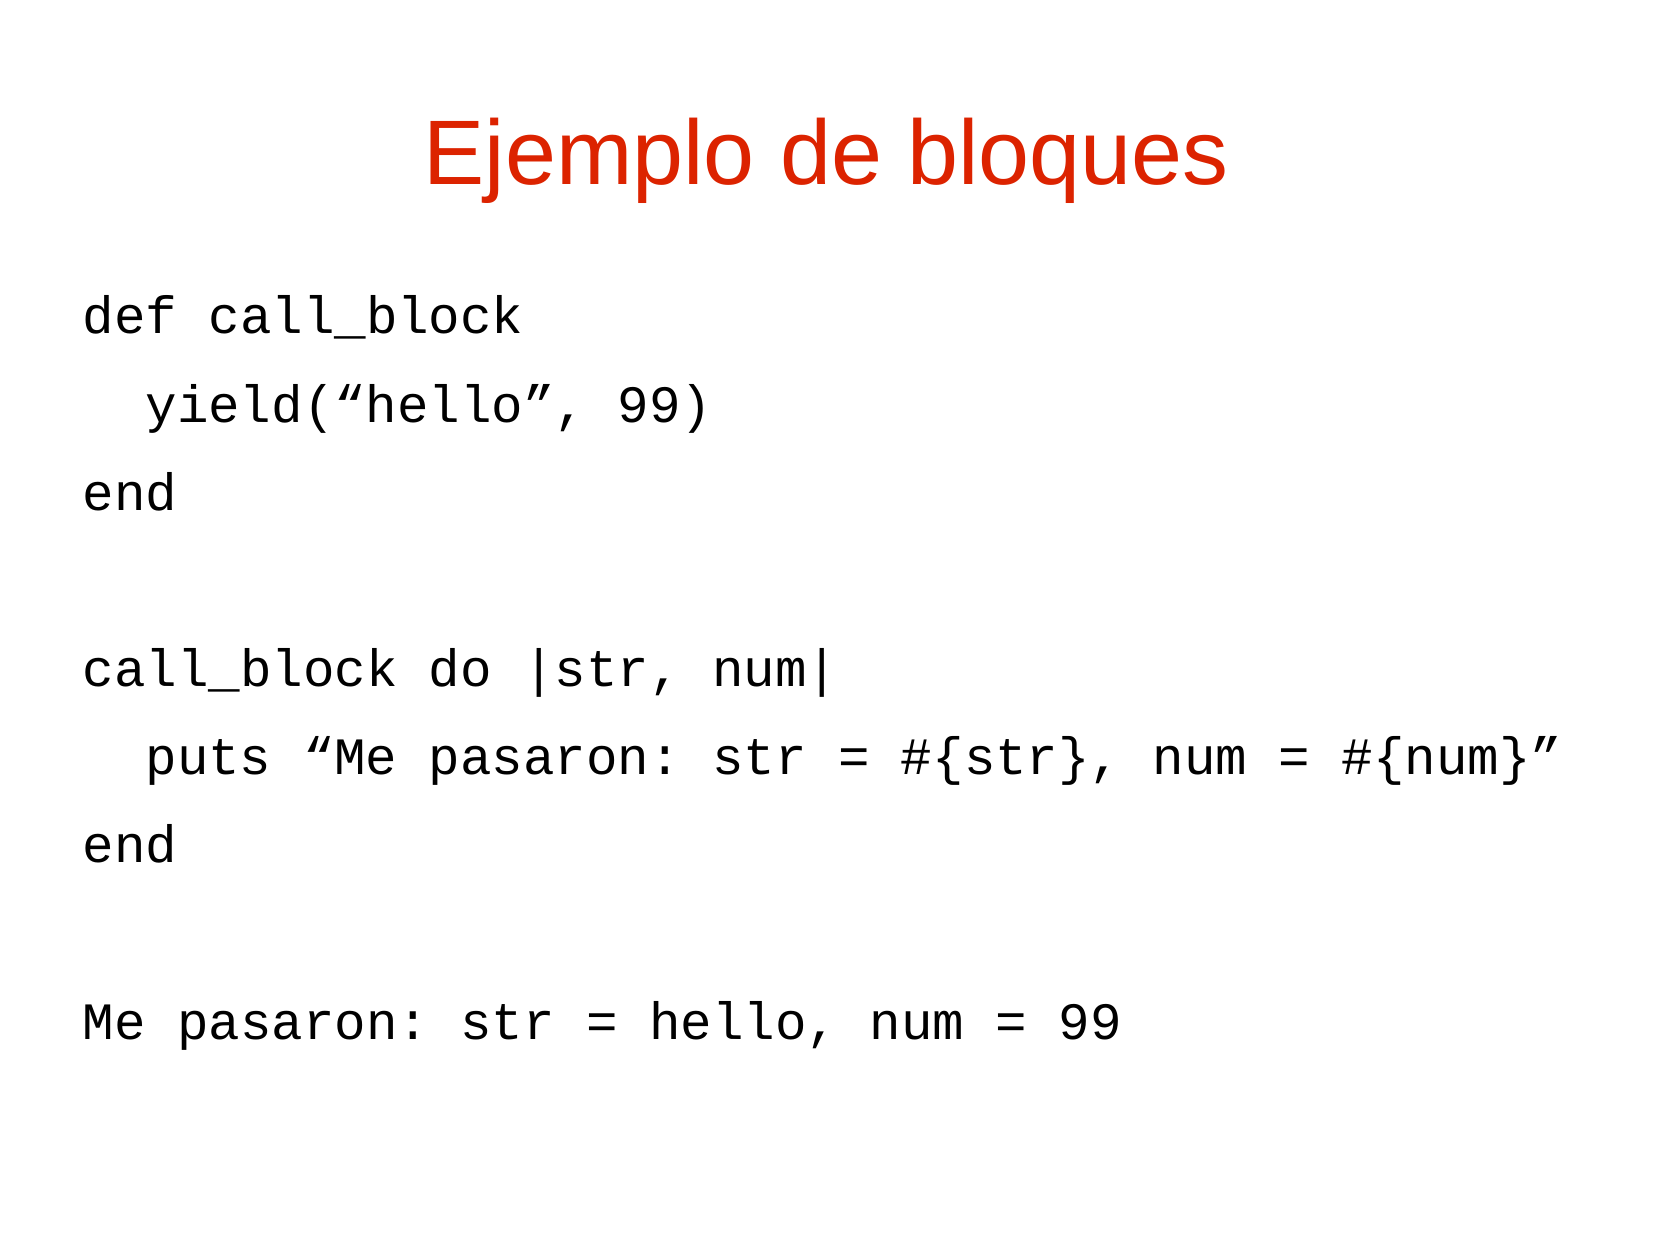

# Ejemplo de bloques
def call_block
 yield(“hello”, 99)
end
call_block do |str, num|
 puts “Me pasaron: str = #{str}, num = #{num}”
end
Me pasaron: str = hello, num = 99